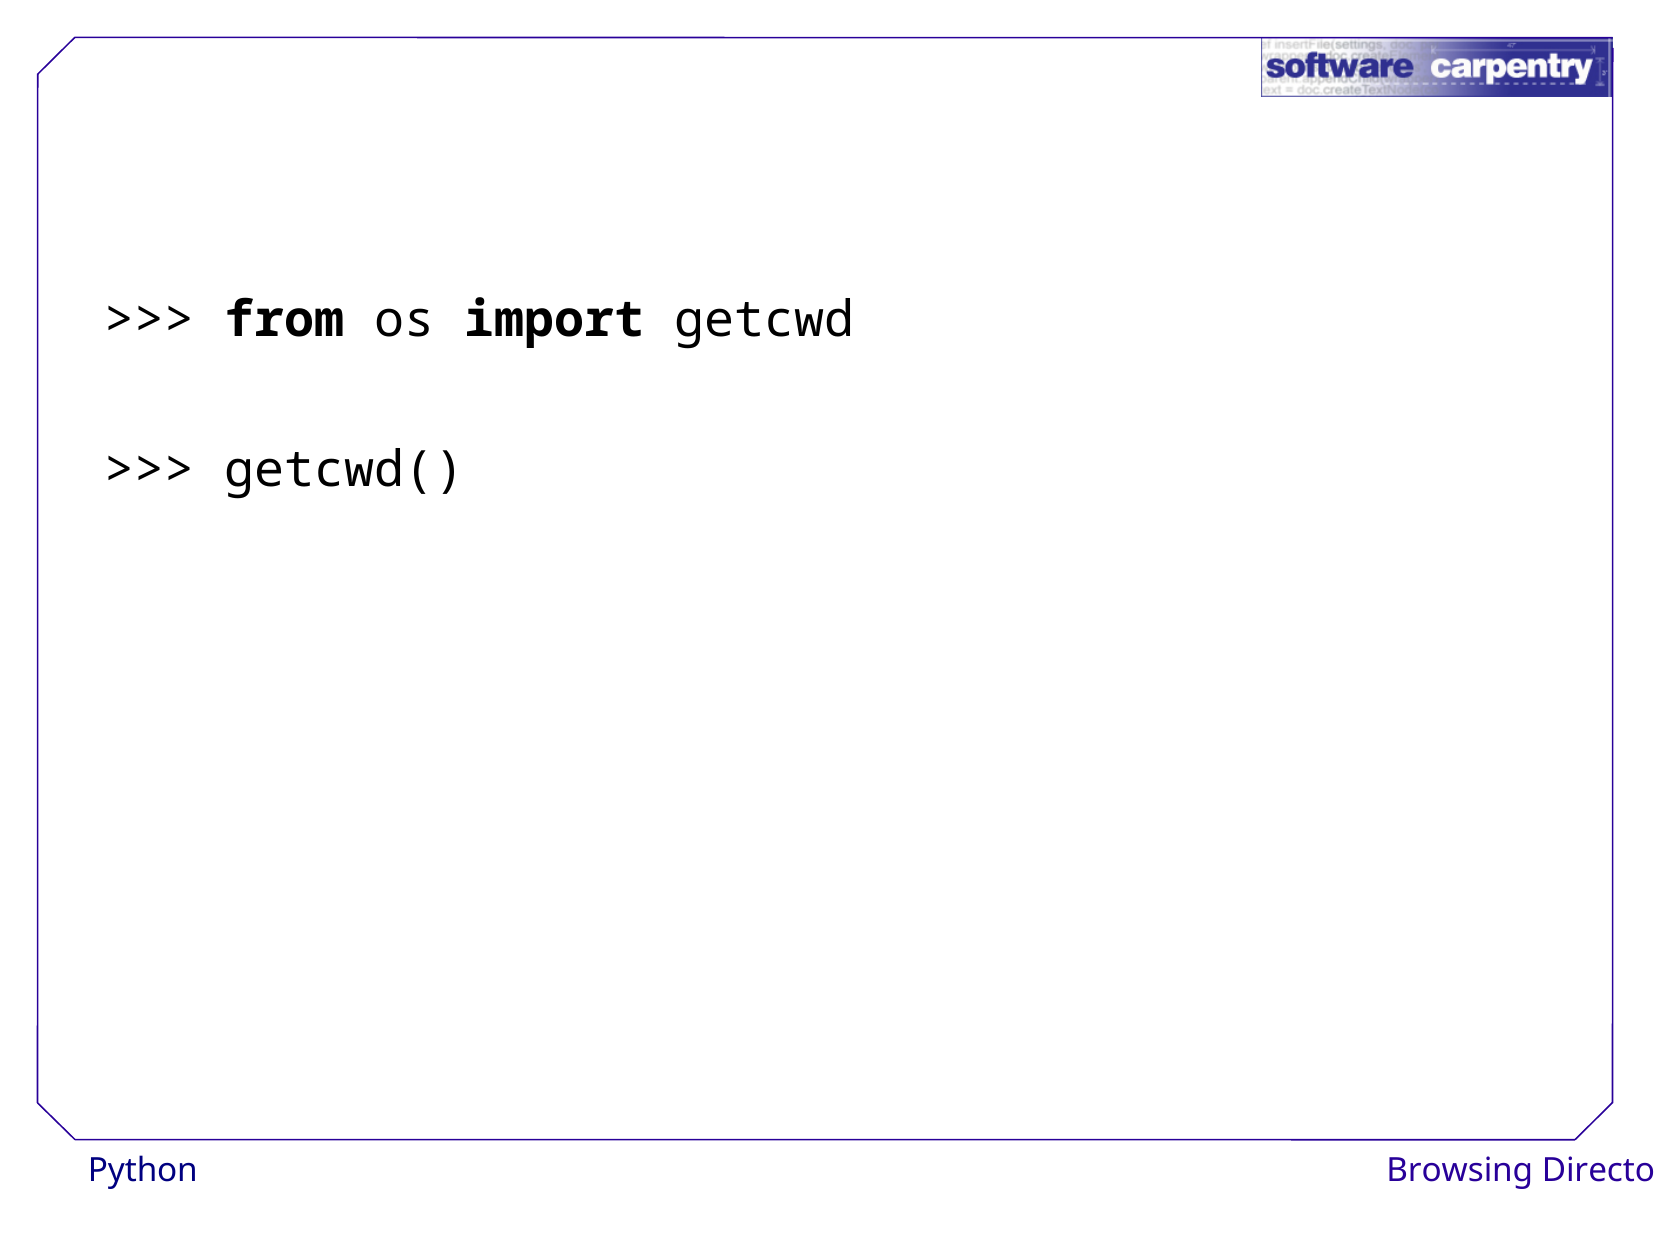

>>> from os import getcwd
>>> getcwd()